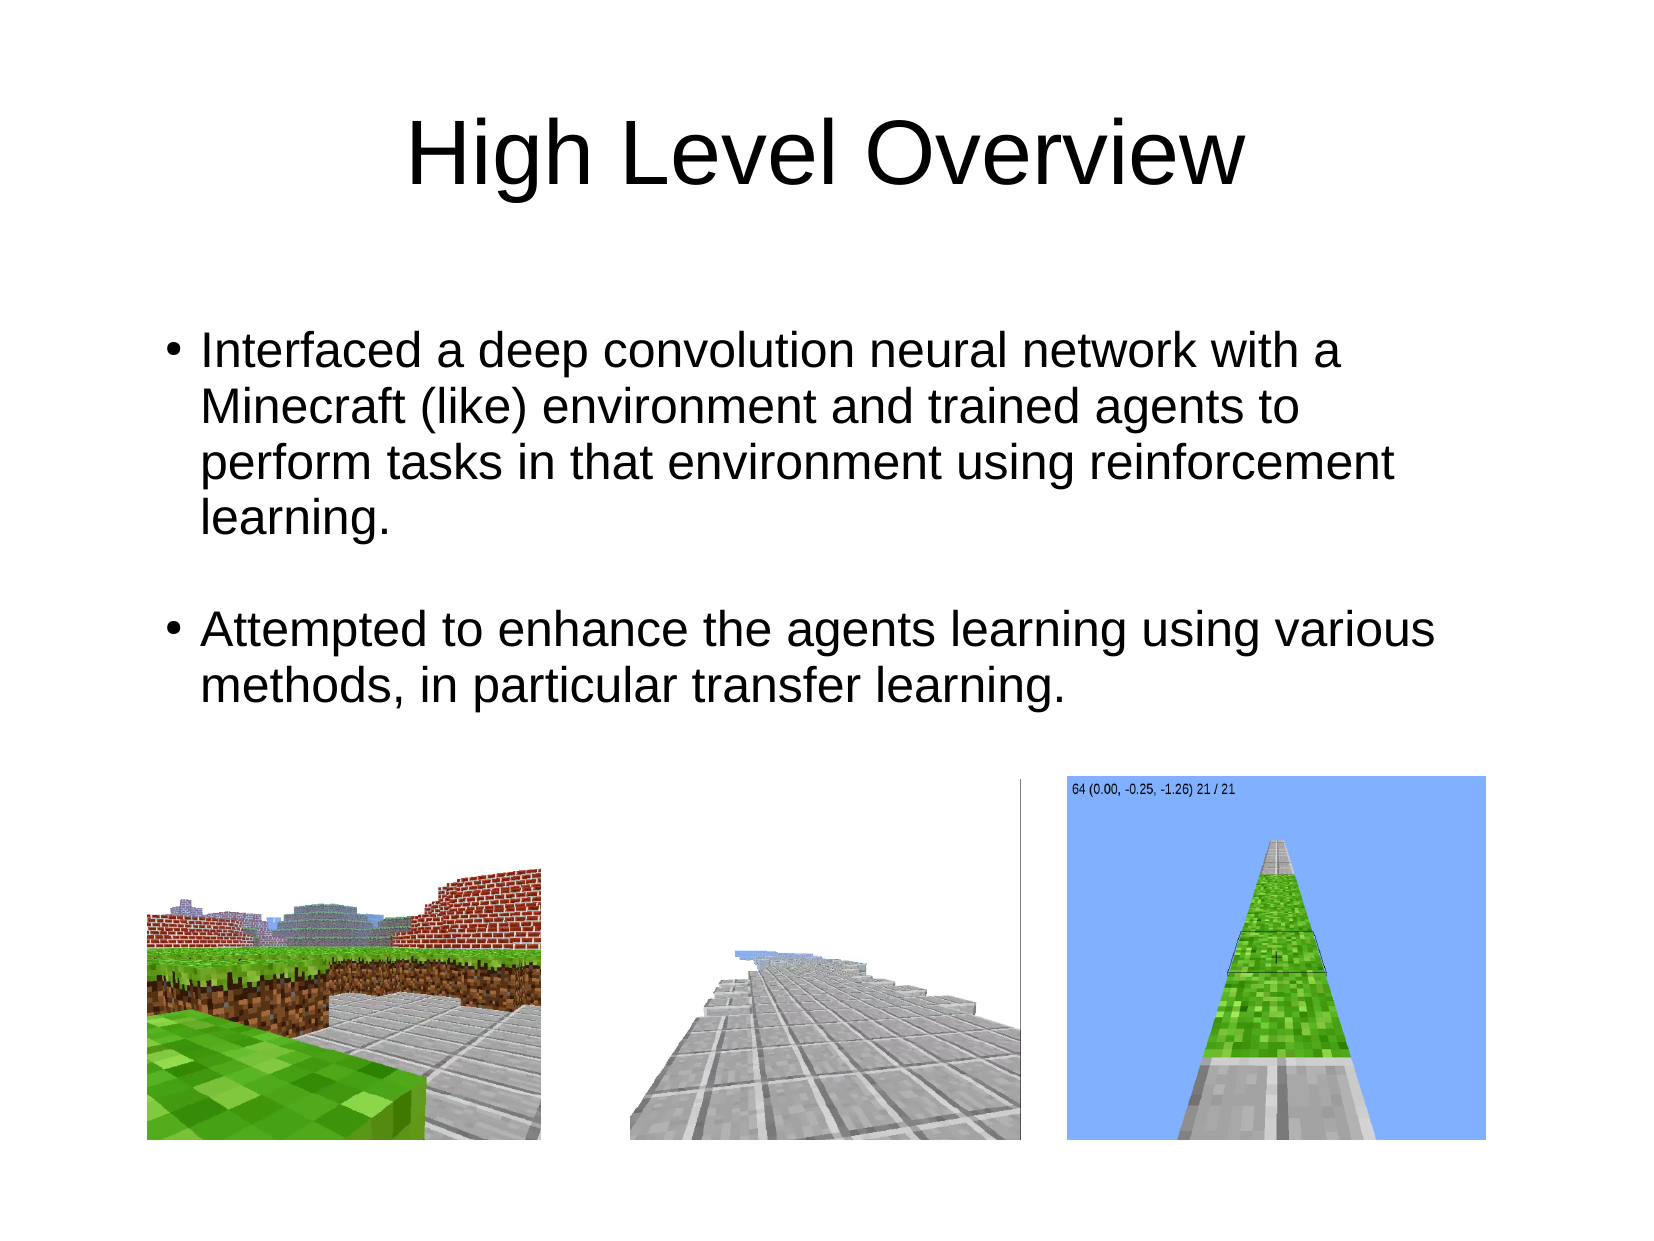

# High Level Overview
Interfaced a deep convolution neural network with a Minecraft (like) environment and trained agents to perform tasks in that environment using reinforcement learning.
Attempted to enhance the agents learning using various methods, in particular transfer learning.